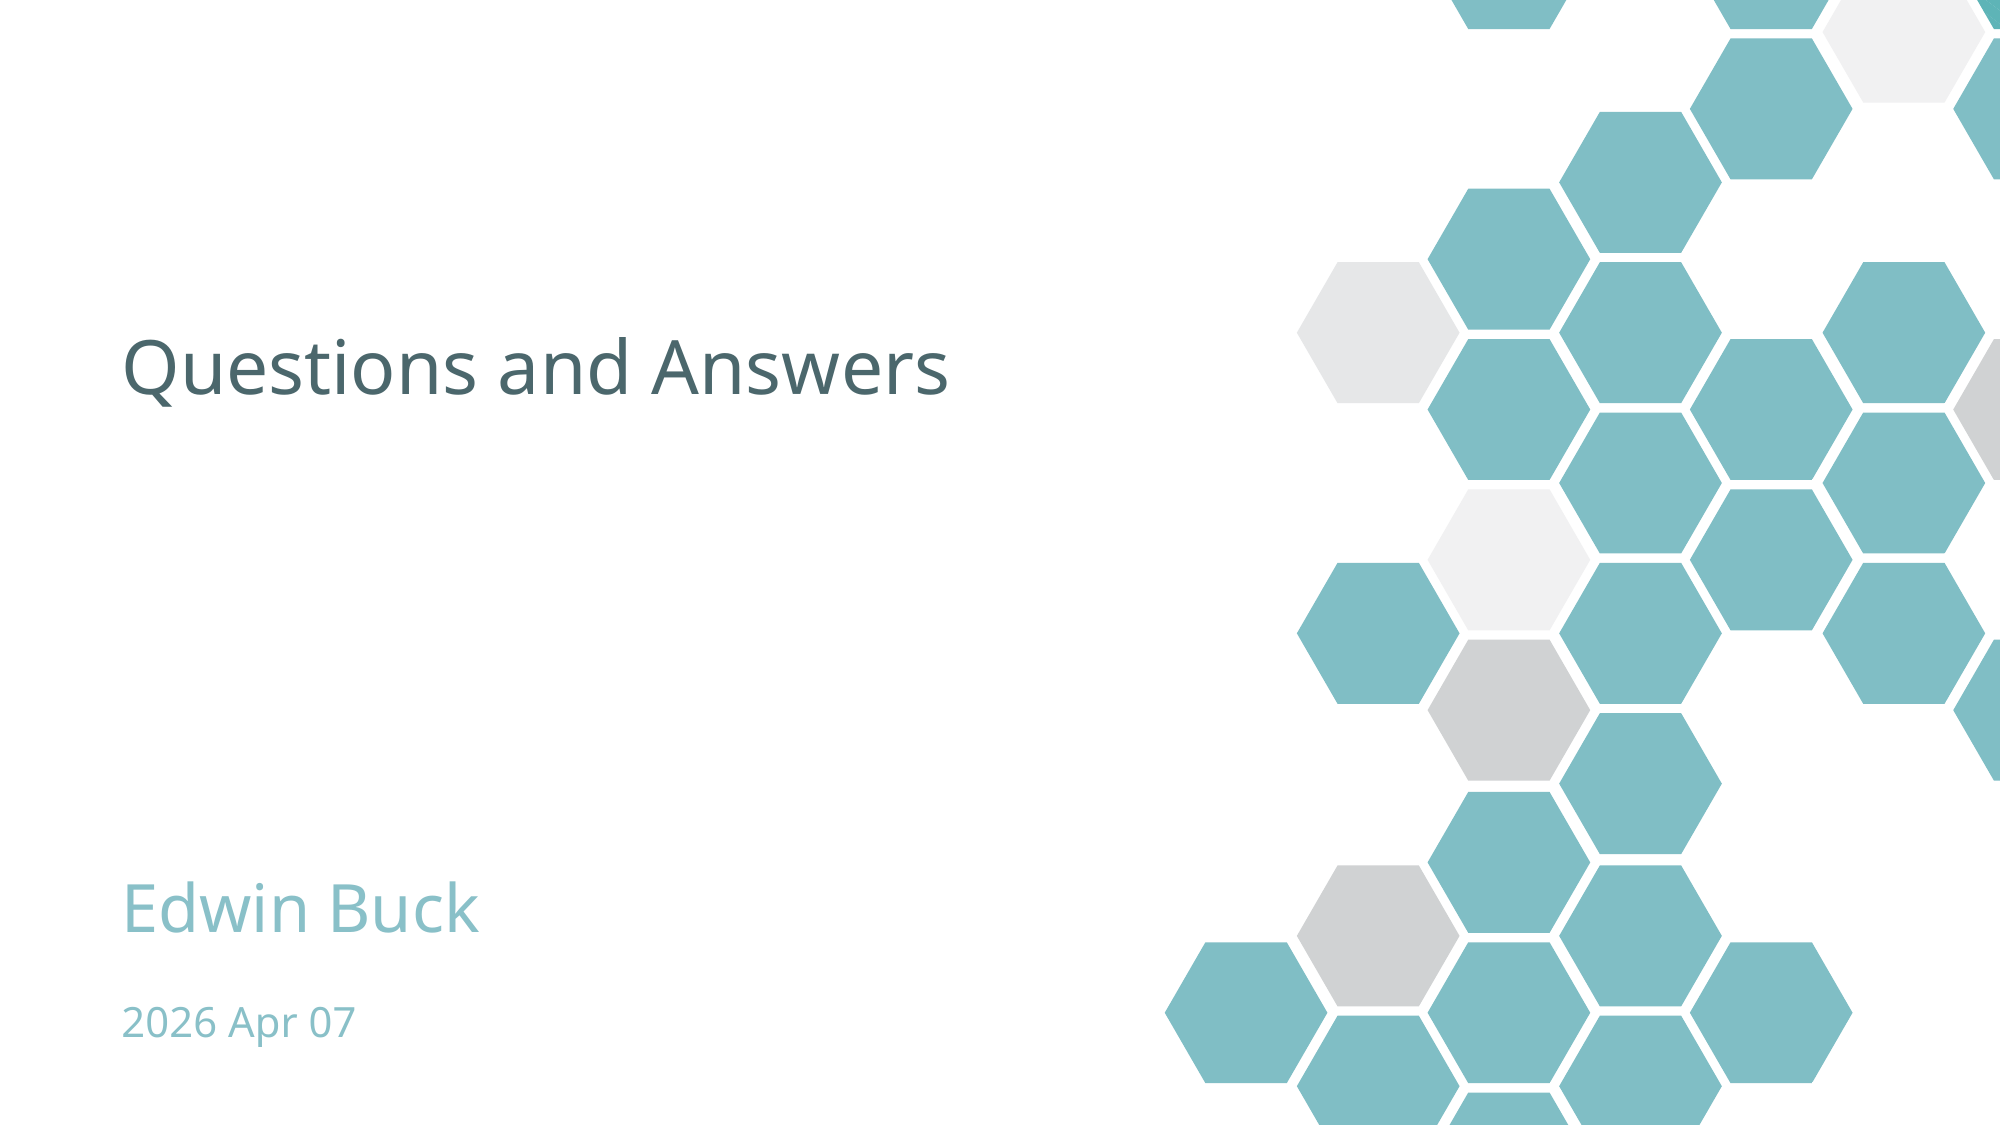

# Questions and Answers
Edwin Buck
2026 Apr 07